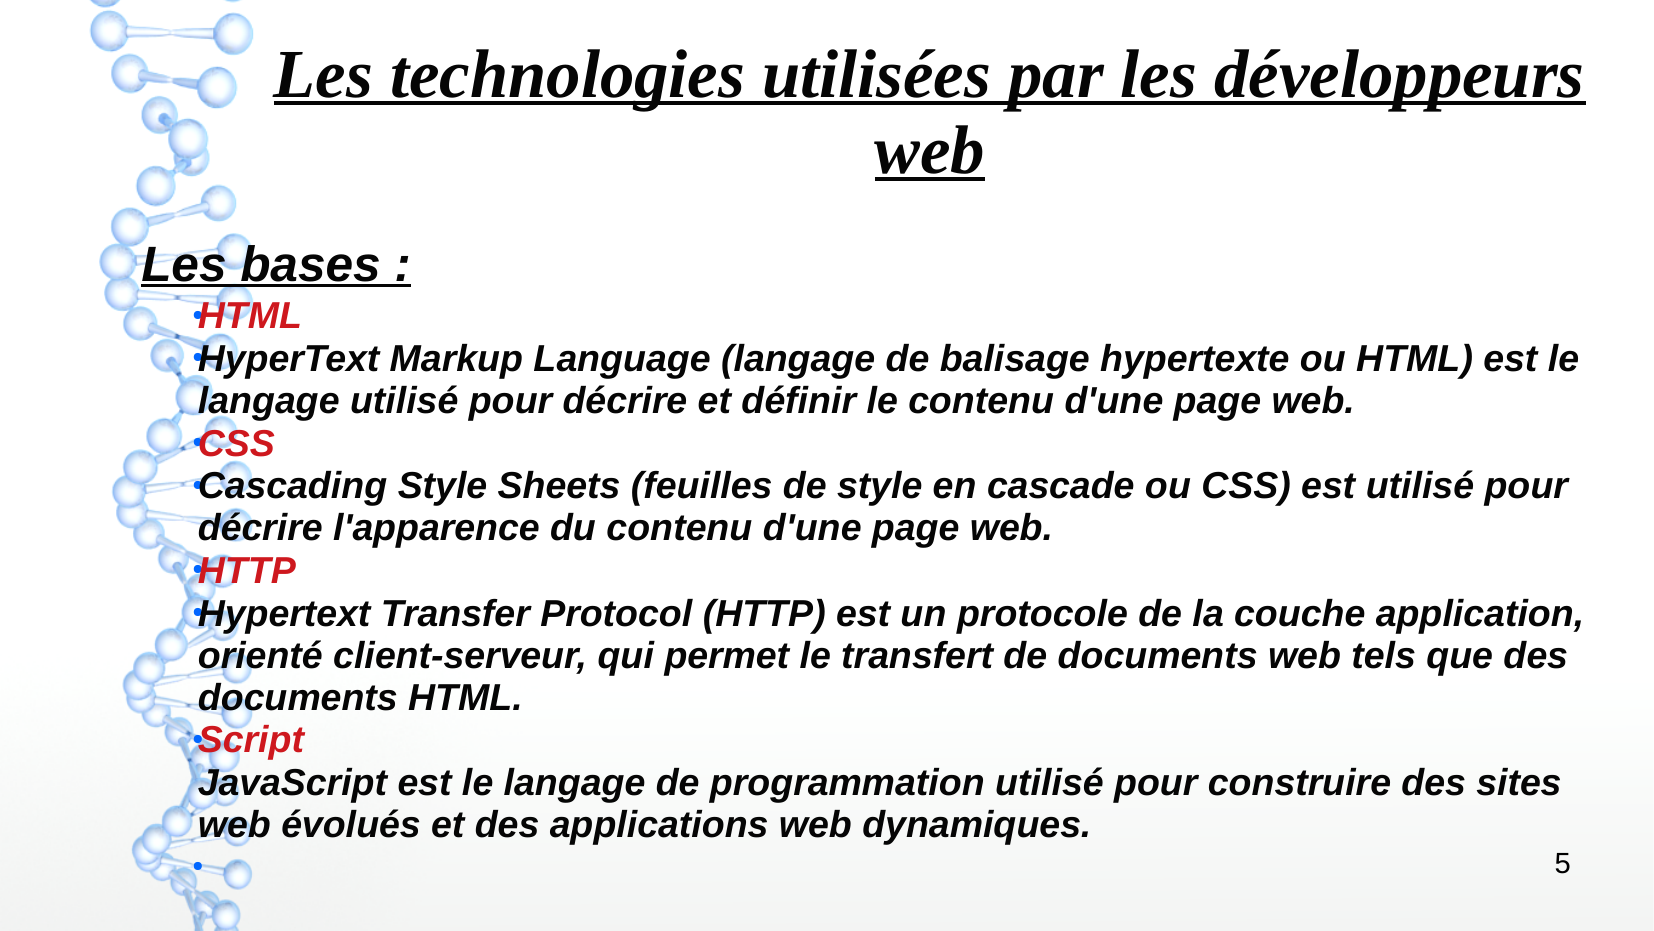

# Les technologies utilisées par les développeurs web
Les bases :
HTML
HyperText Markup Language (langage de balisage hypertexte ou HTML) est le langage utilisé pour décrire et définir le contenu d'une page web.
CSS
Cascading Style Sheets (feuilles de style en cascade ou CSS) est utilisé pour décrire l'apparence du contenu d'une page web.
HTTP
Hypertext Transfer Protocol (HTTP) est un protocole de la couche application, orienté client-serveur, qui permet le transfert de documents web tels que des documents HTML.
Script
JavaScript est le langage de programmation utilisé pour construire des sites web évolués et des applications web dynamiques.
5